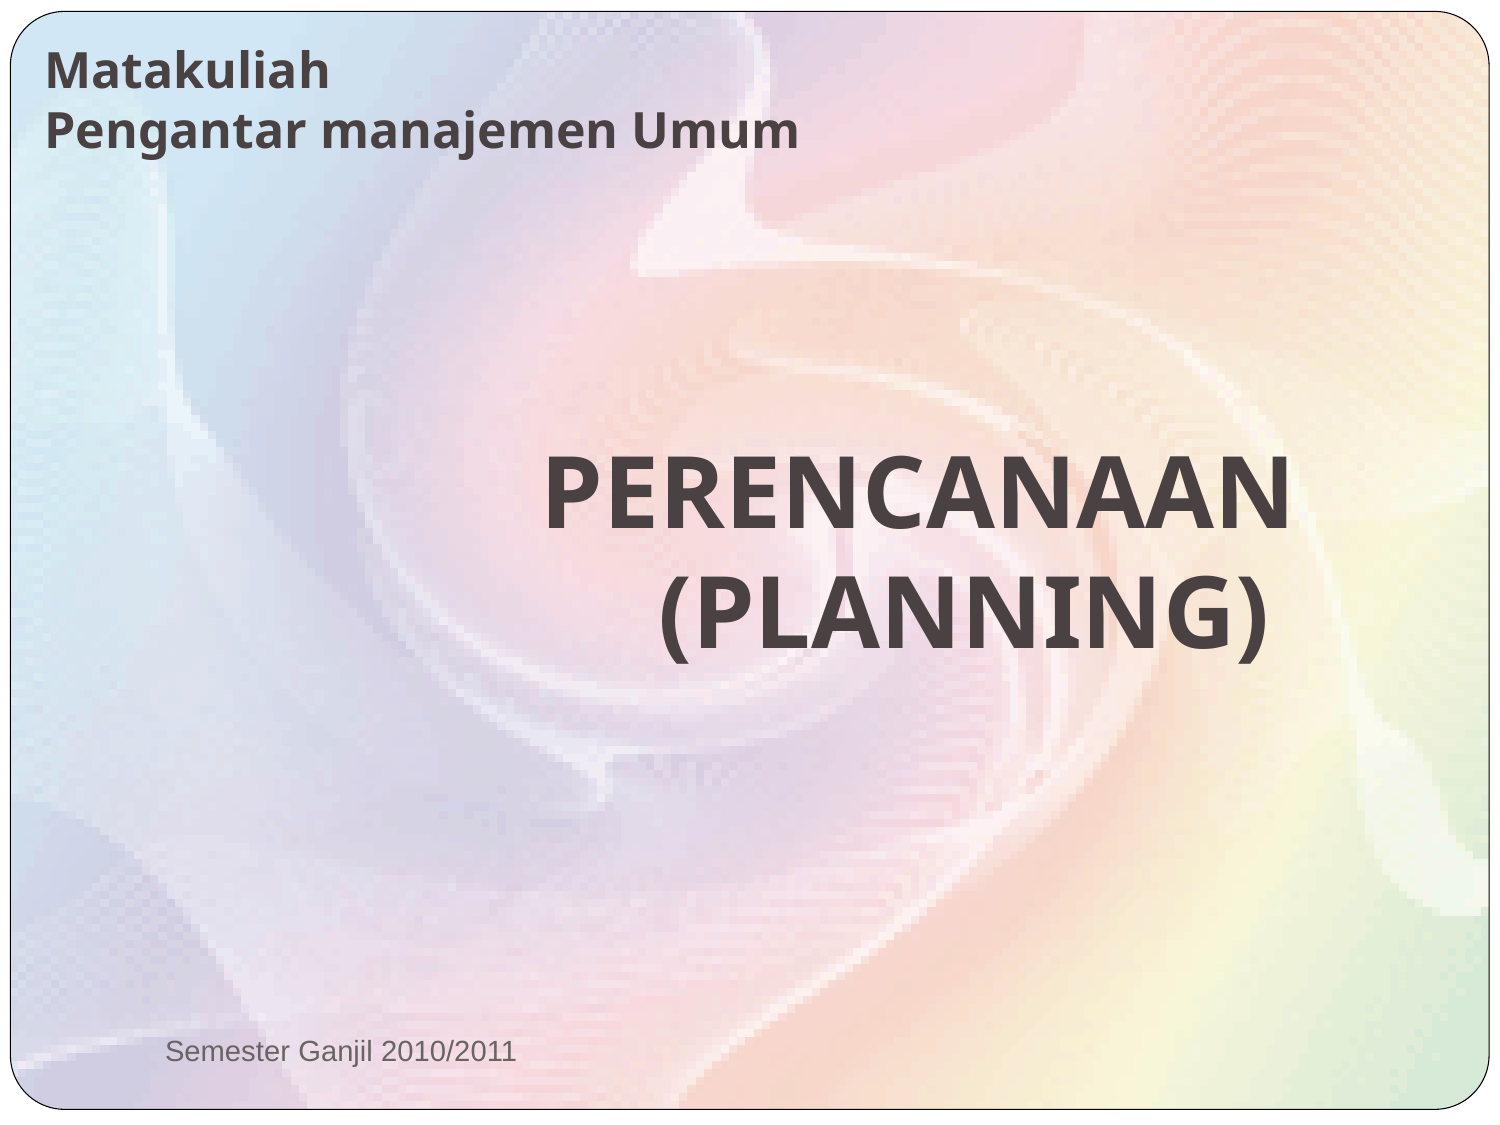

Matakuliah
Pengantar manajemen Umum
PERENCANAAN
(PLANNING)
Semester Ganjil 2010/2011